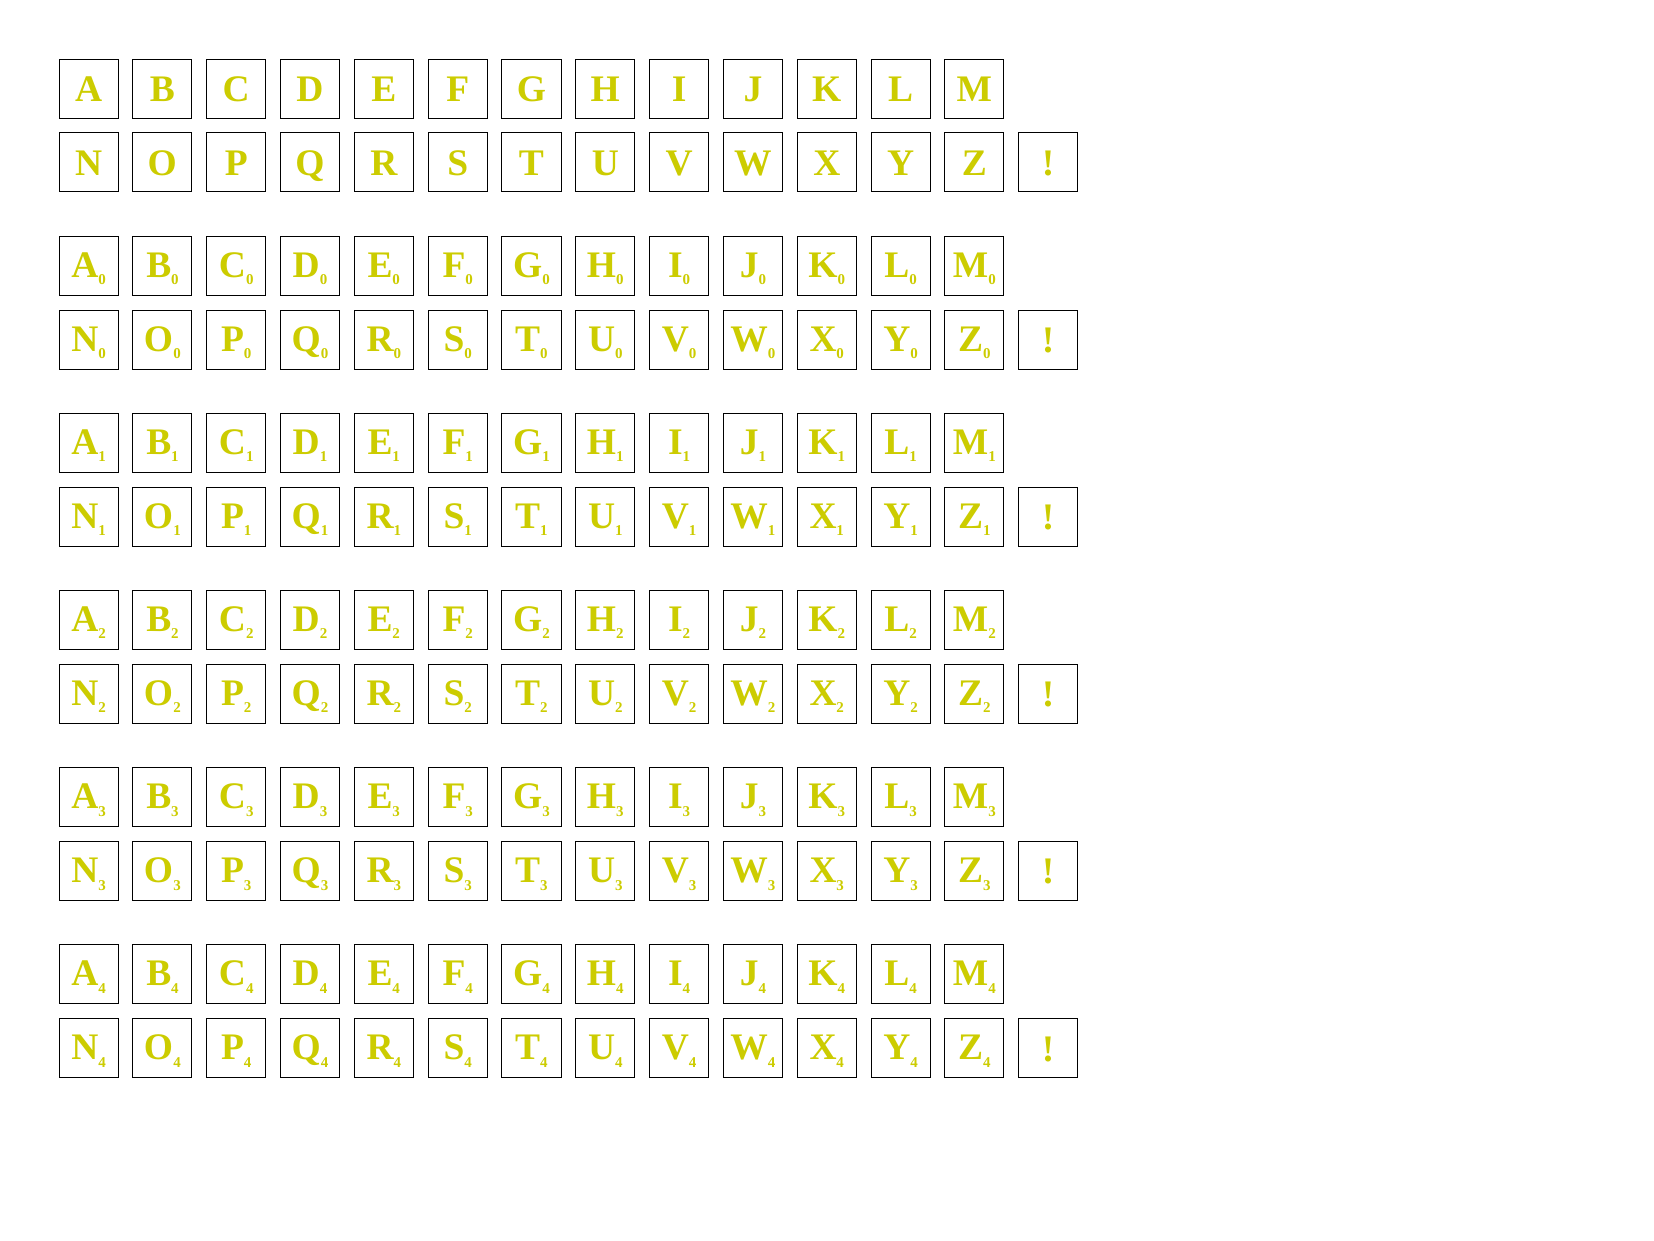

A
B
C
D
E
F
G
H
I
J
K
L
M
N
O
P
Q
R
S
T
U
V
W
X
Y
Z
!
A0
B0
C0
D0
E0
F0
G0
H0
I0
J0
K0
L0
M0
N0
O0
P0
Q0
R0
S0
T0
U0
V0
W0
X0
Y0
Z0
!
A1
B1
C1
D1
E1
F1
G1
H1
I1
J1
K1
L1
M1
N1
O1
P1
Q1
R1
S1
T1
U1
V1
W1
X1
Y1
Z1
!
A2
B2
C2
D2
E2
F2
G2
H2
I2
J2
K2
L2
M2
N2
O2
P2
Q2
R2
S2
T2
U2
V2
W2
X2
Y2
Z2
!
A3
B3
C3
D3
E3
F3
G3
H3
I3
J3
K3
L3
M3
N3
O3
P3
Q3
R3
S3
T3
U3
V3
W3
X3
Y3
Z3
!
A4
B4
C4
D4
E4
F4
G4
H4
I4
J4
K4
L4
M4
N4
O4
P4
Q4
R4
S4
T4
U4
V4
W4
X4
Y4
Z4
!